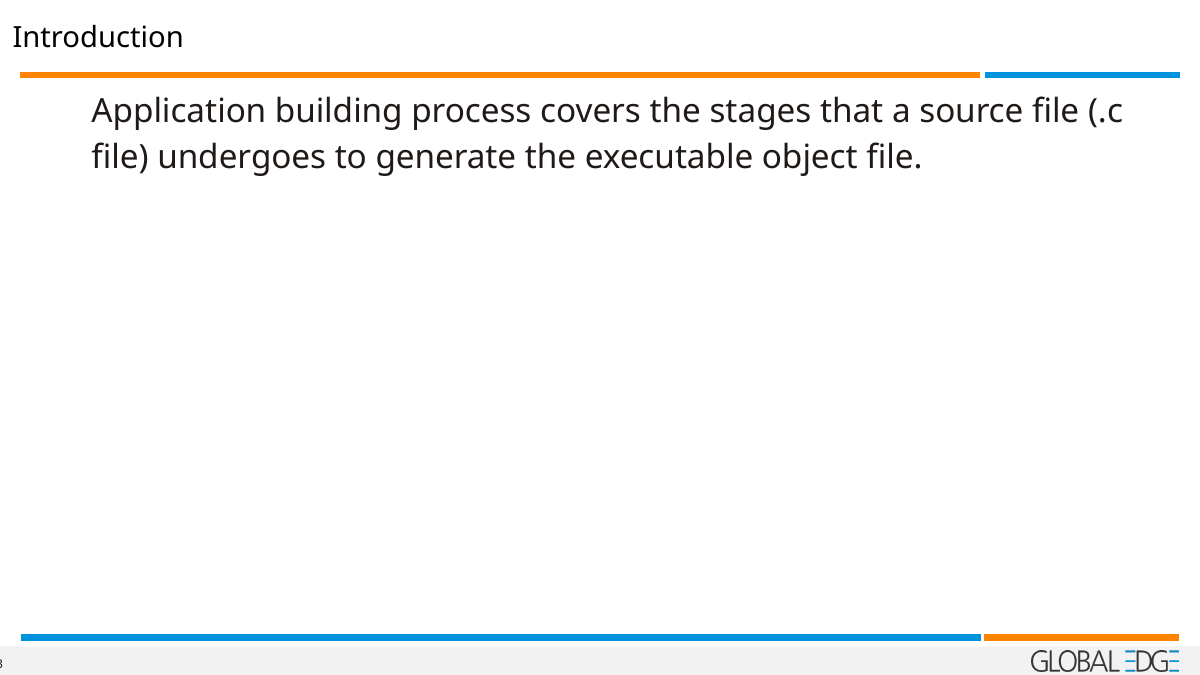

# Introduction
Application building process covers the stages that a source file (.c file) undergoes to generate the executable object file.